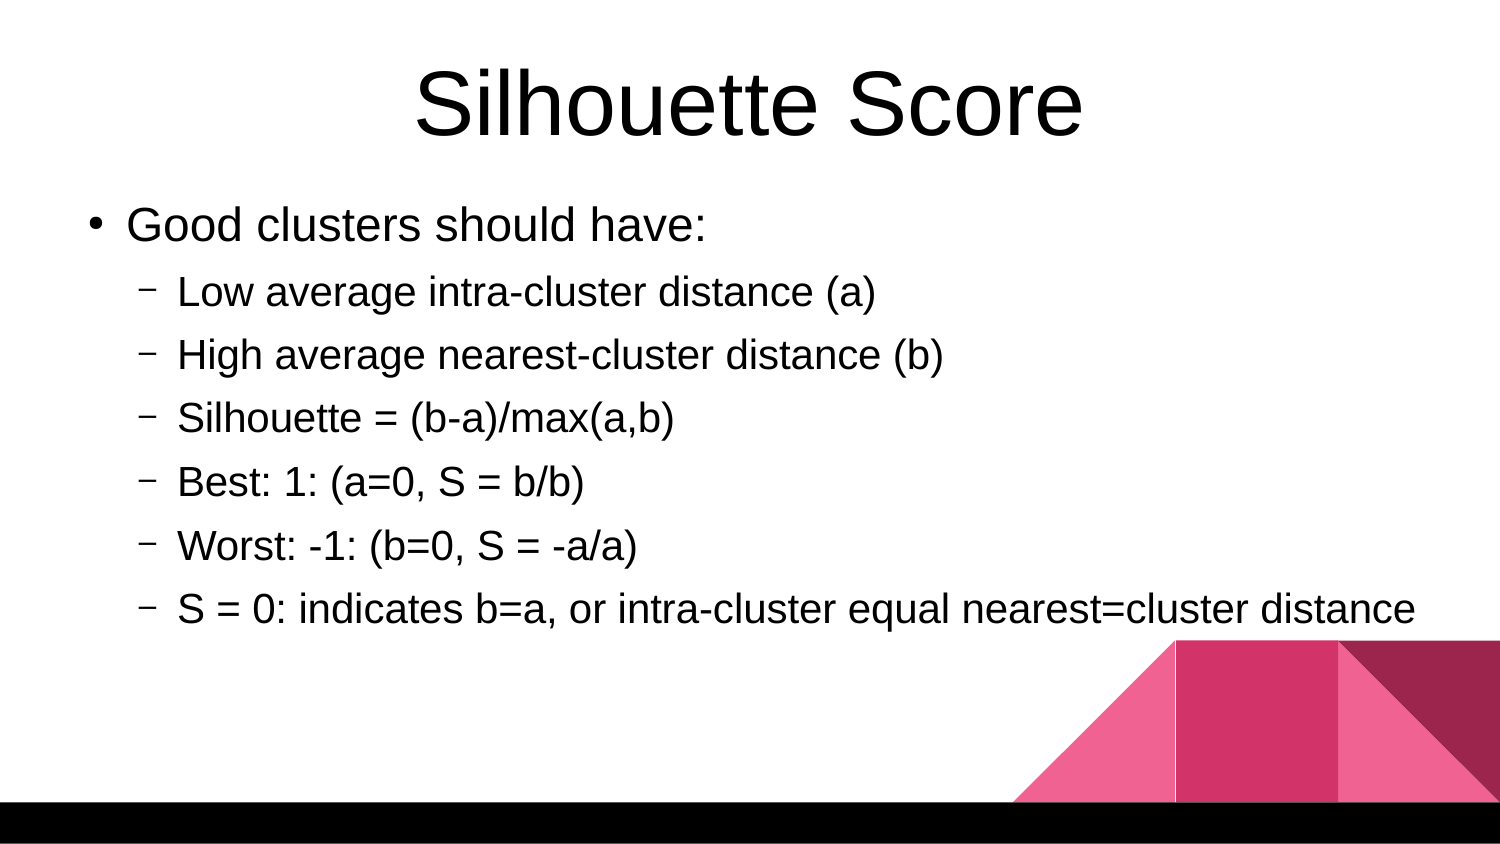

# Silhouette Score
Good clusters should have:
Low average intra-cluster distance (a)
High average nearest-cluster distance (b)
Silhouette = (b-a)/max(a,b)
Best: 1: (a=0, S = b/b)
Worst: -1: (b=0, S = -a/a)
S = 0: indicates b=a, or intra-cluster equal nearest=cluster distance